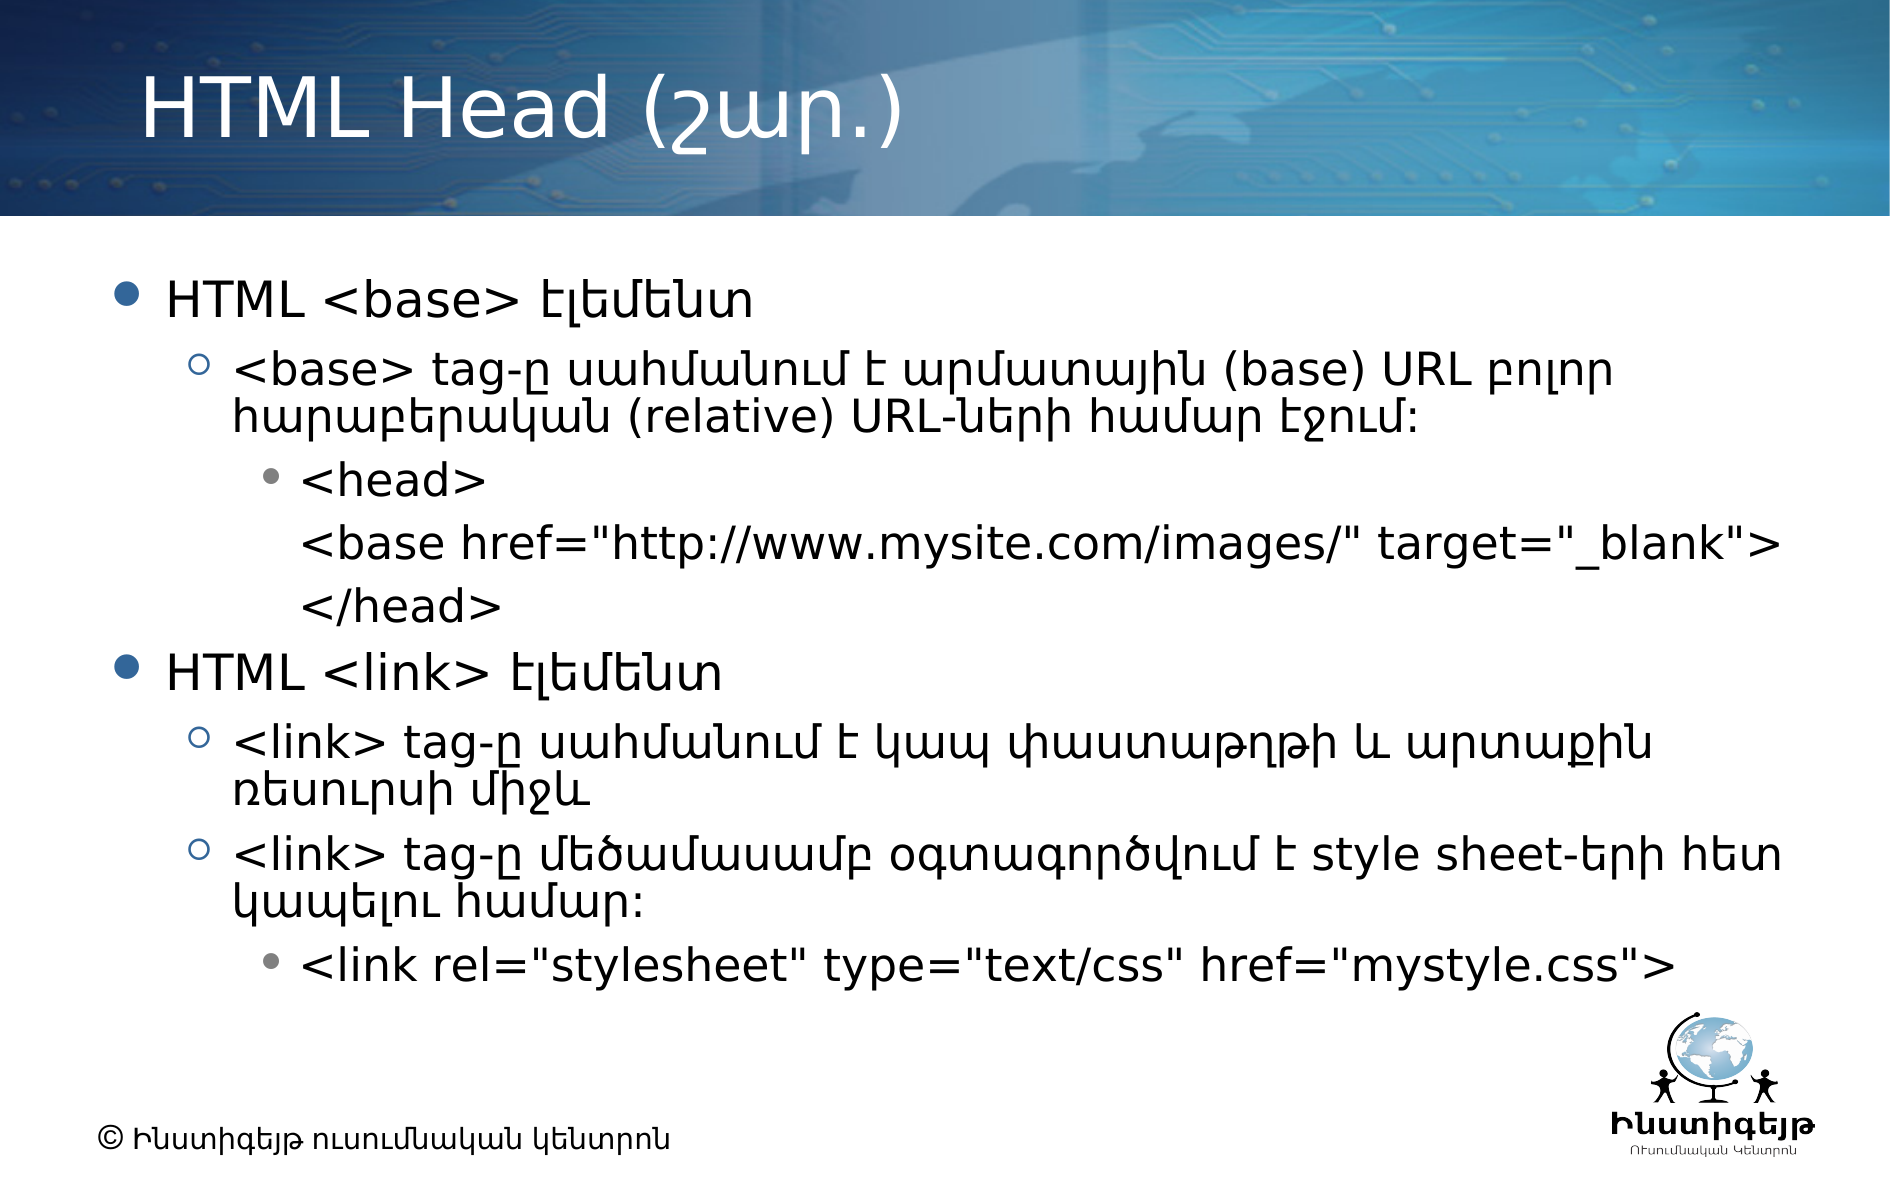

HTML Head (շար.)
# HTML <base> էլեմենտ
<base> tag-ը սահմանում է արմատային (base) URL բոլոր հարաբերական (relative) URL-ների համար էջում:
<head>
<base href="http://www.mysite.com/images/" target="_blank">
</head>
HTML <link> էլեմենտ
<link> tag-ը սահմանում է կապ փաստաթղթի և արտաքին ռեսուրսի միջև
<link> tag-ը մեծամասամբ օգտագործվում է style sheet-երի հետ կապելու համար:
<link rel="stylesheet" type="text/css" href="mystyle.css">